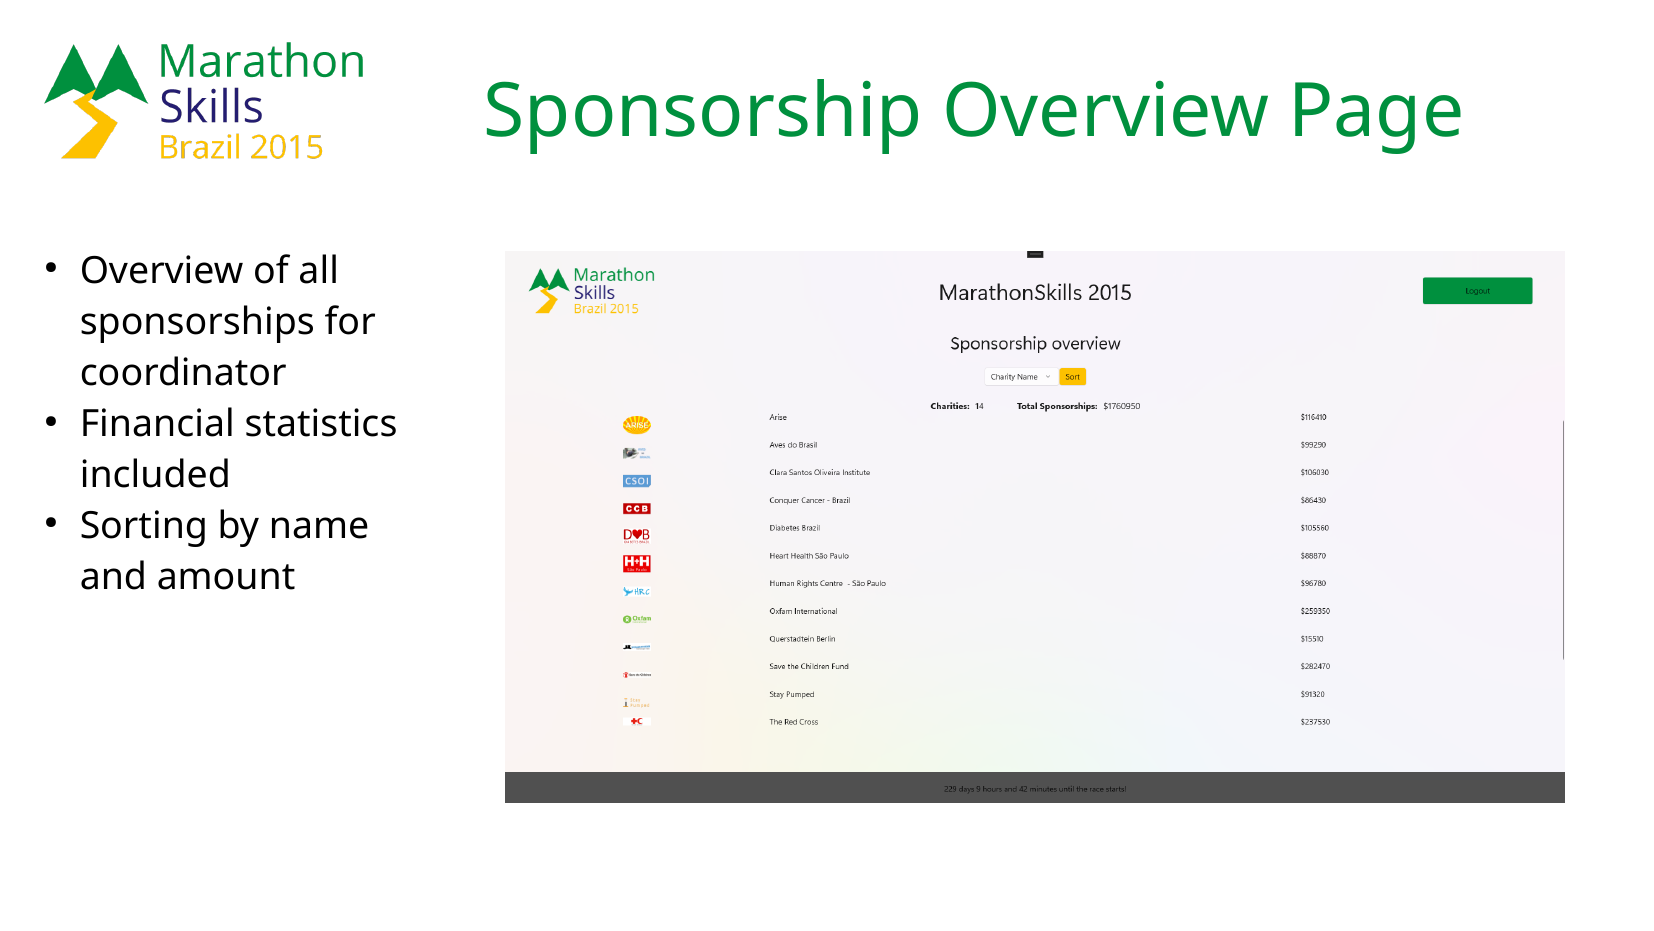

# Sponsorship Overview Page
Overview of all sponsorships for coordinator
Financial statistics included
Sorting by name and amount